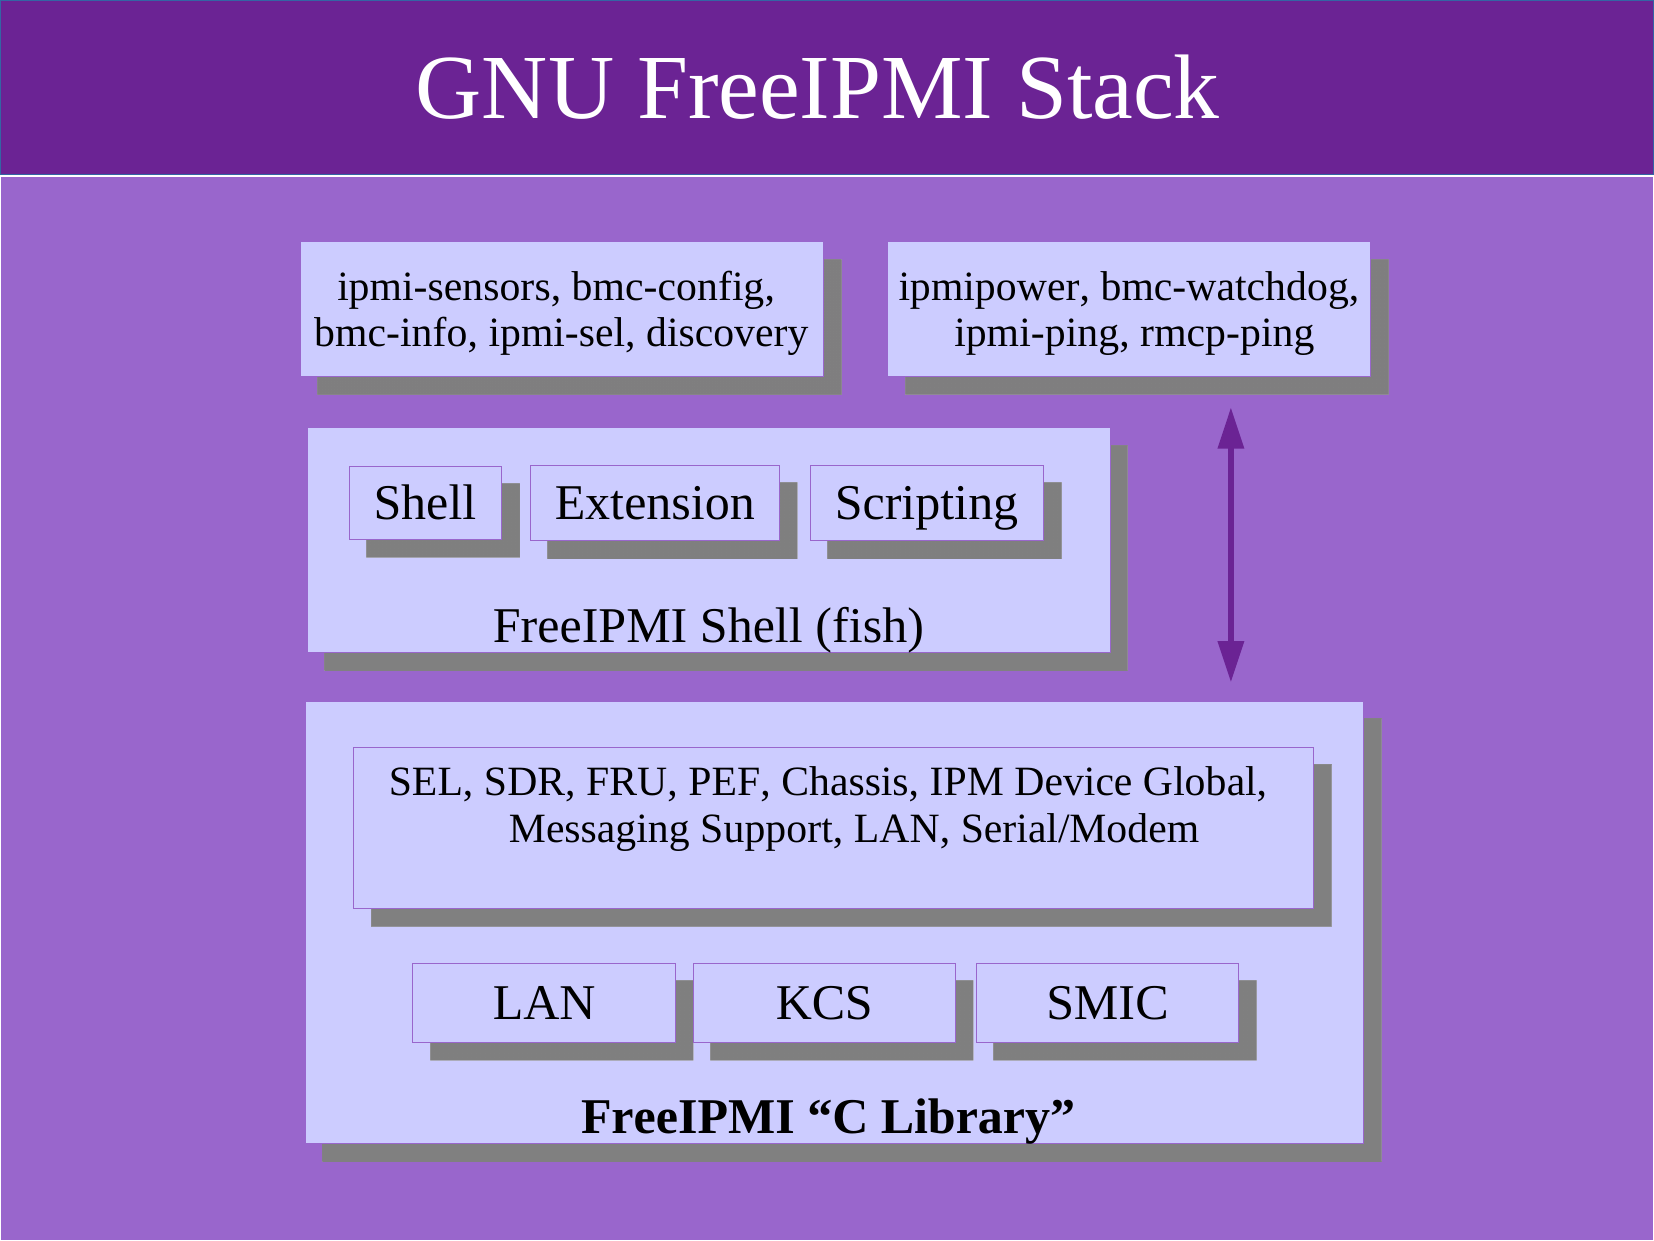

# GNU FreeIPMI Stack
ipmi-sensors, bmc-config,
bmc-info, ipmi-sel, discovery
ipmipower, bmc-watchdog,
 ipmi-ping, rmcp-ping
FreeIPMI Shell (fish)
Extension
Scripting
Shell
FreeIPMI “C Library”
SEL, SDR, FRU, PEF, Chassis, IPM Device Global,
 Messaging Support, LAN, Serial/Modem
LAN
KCS
SMIC